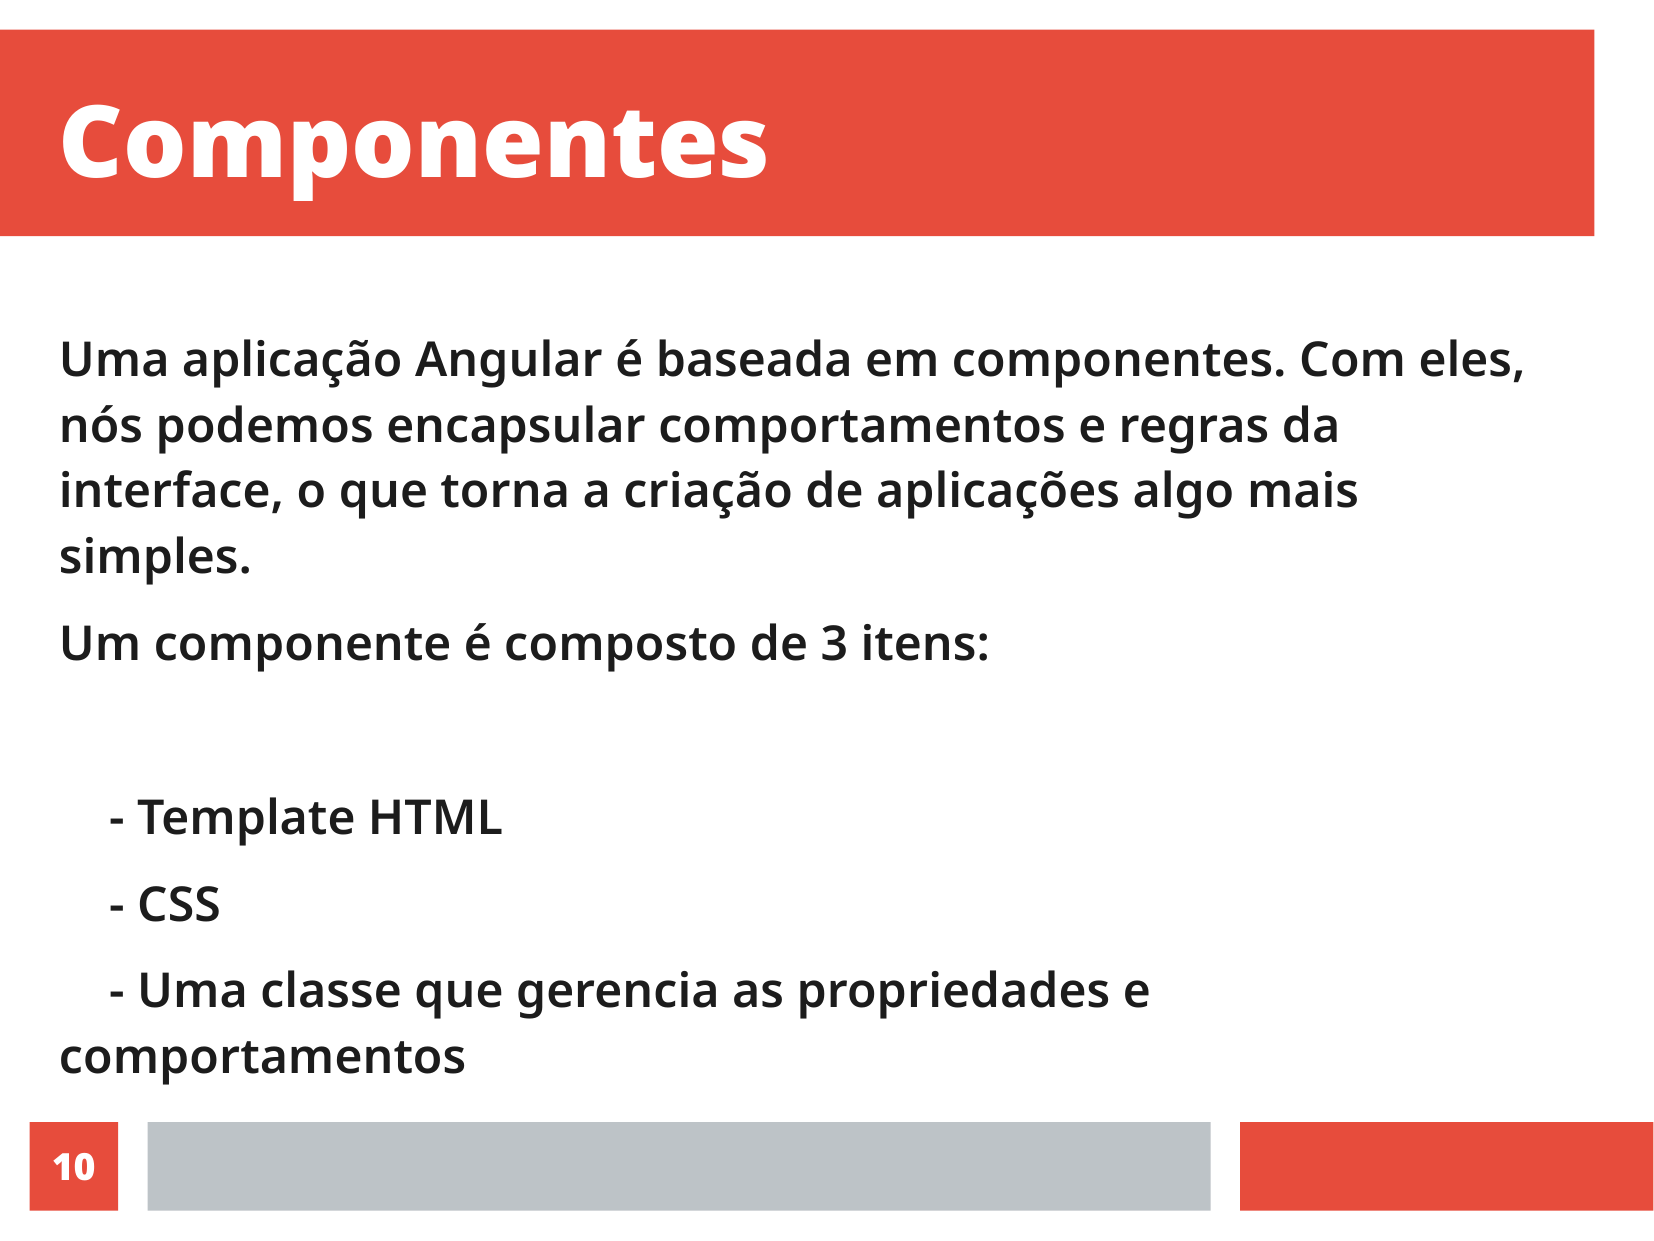

# Componentes
Uma aplicação Angular é baseada em componentes. Com eles, nós podemos encapsular comportamentos e regras da interface, o que torna a criação de aplicações algo mais simples.
Um componente é composto de 3 itens:
 - Template HTML
 - CSS
 - Uma classe que gerencia as propriedades e comportamentos
10